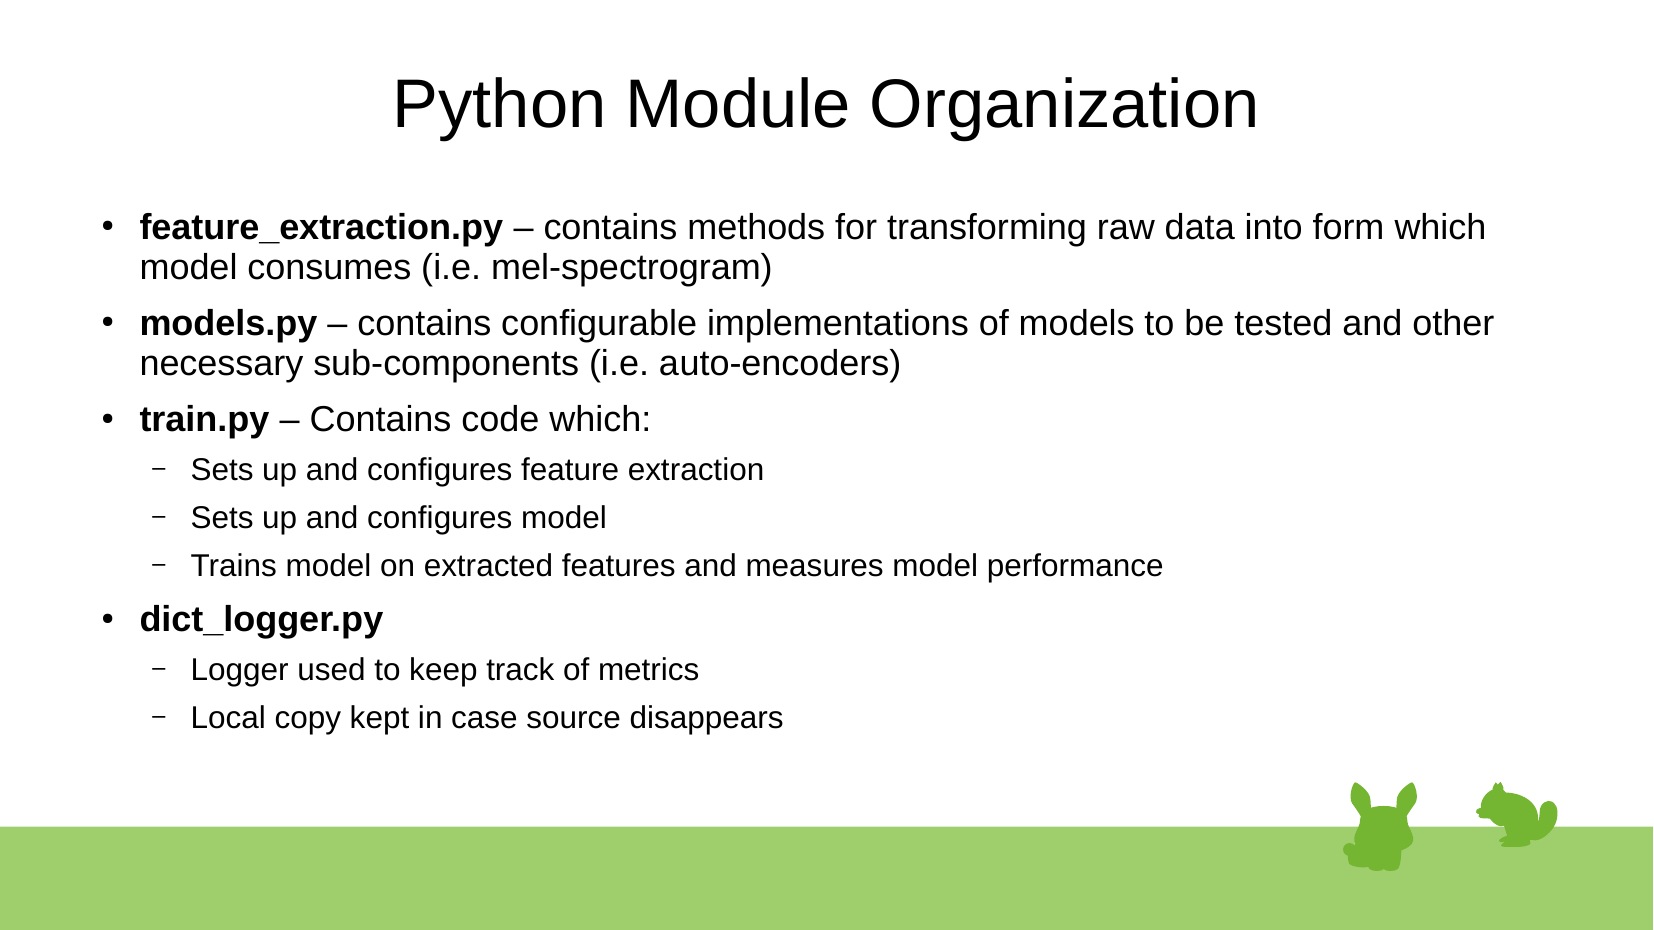

# Python Module Organization
feature_extraction.py – contains methods for transforming raw data into form which model consumes (i.e. mel-spectrogram)
models.py – contains configurable implementations of models to be tested and other necessary sub-components (i.e. auto-encoders)
train.py – Contains code which:
Sets up and configures feature extraction
Sets up and configures model
Trains model on extracted features and measures model performance
dict_logger.py
Logger used to keep track of metrics
Local copy kept in case source disappears